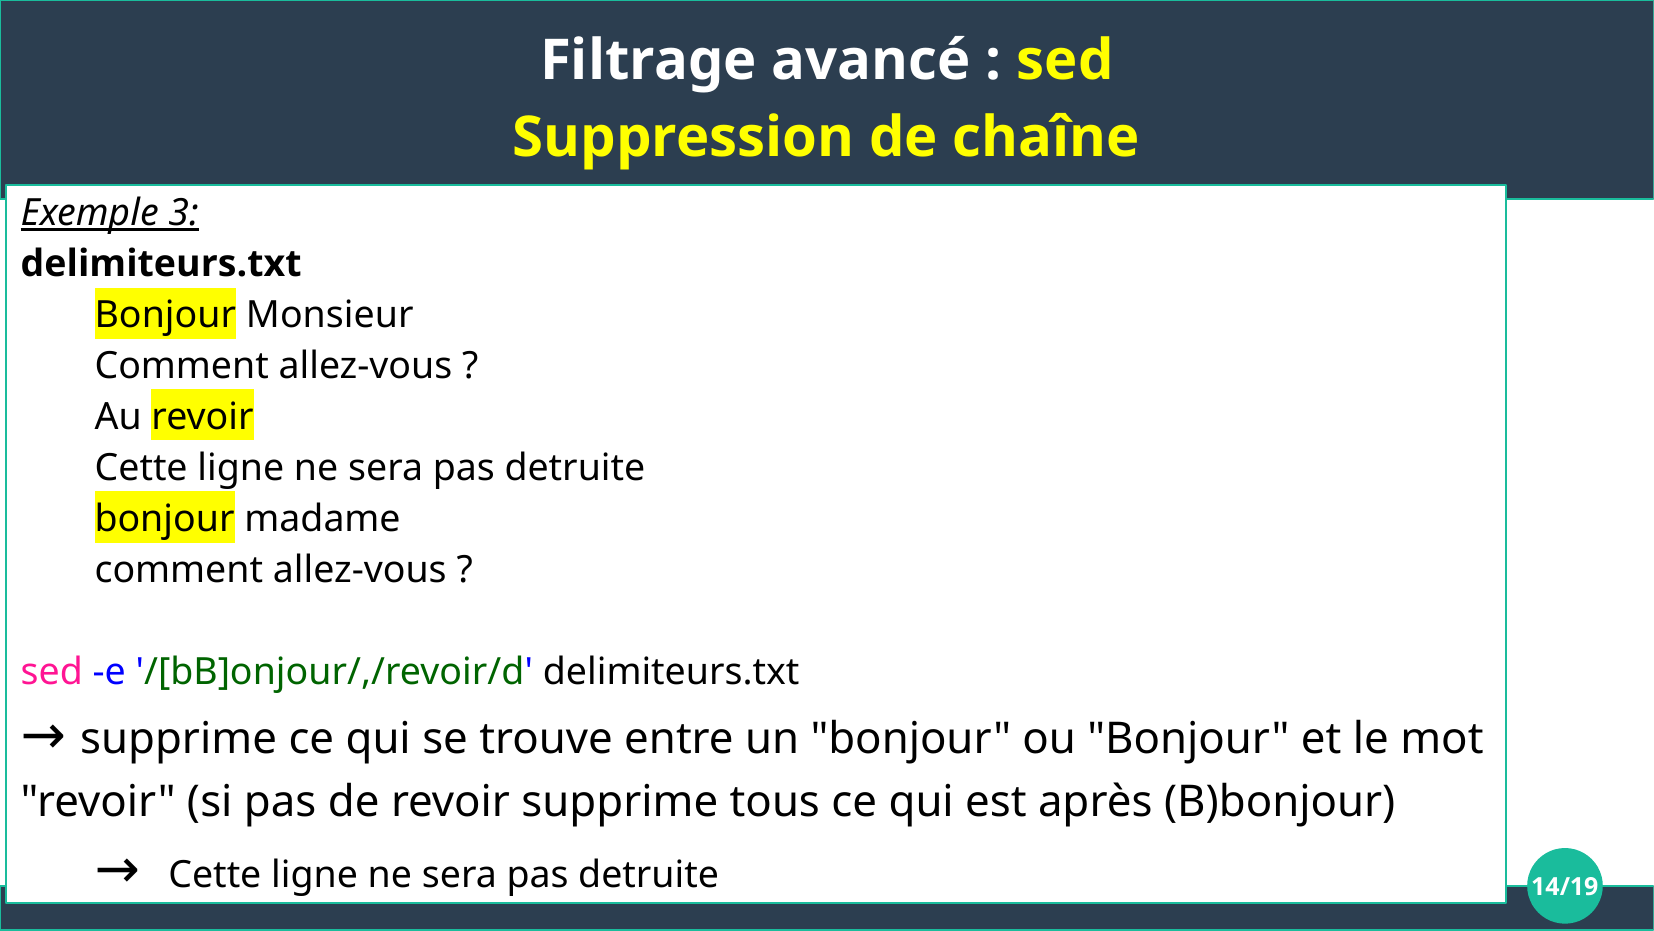

# Filtrage avancé : sed Suppression de chaîne
Exemple 3:
delimiteurs.txt
	Bonjour Monsieur
	Comment allez-vous ?
	Au revoir
	Cette ligne ne sera pas detruite
	bonjour madame
	comment allez-vous ?
sed -e '/[bB]onjour/,/revoir/d' delimiteurs.txt
→ supprime ce qui se trouve entre un "bonjour" ou "Bonjour" et le mot "revoir" (si pas de revoir supprime tous ce qui est après (B)bonjour)
	→	Cette ligne ne sera pas detruite
14